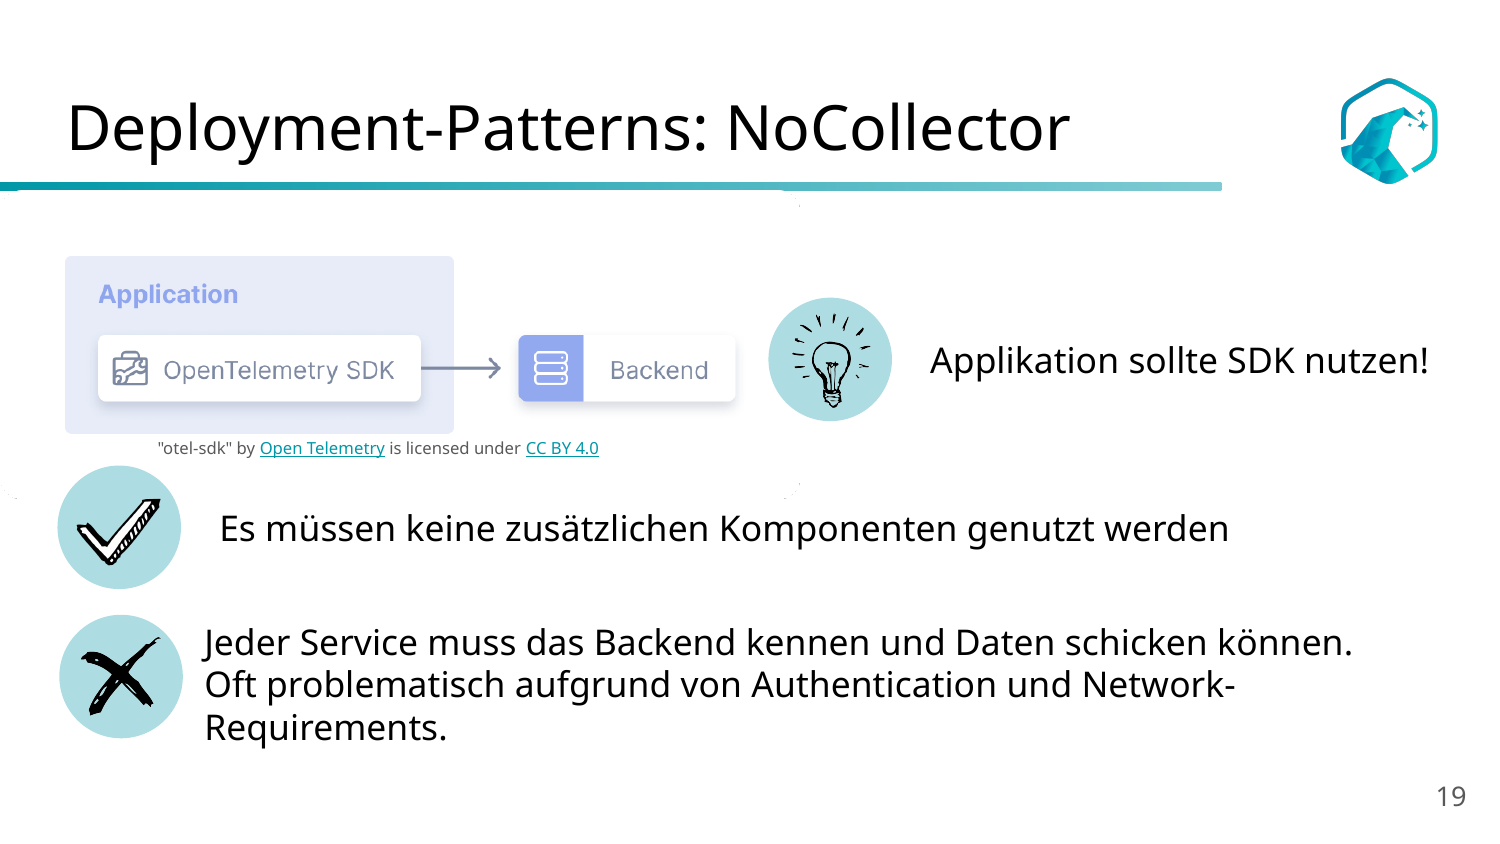

# Deployment-Patterns: NoCollector
Applikation sollte SDK nutzen!
"otel-sdk" by Open Telemetry is licensed under CC BY 4.0
Es müssen keine zusätzlichen Komponenten genutzt werden
Jeder Service muss das Backend kennen und Daten schicken können.
Oft problematisch aufgrund von Authentication und Network-Requirements.